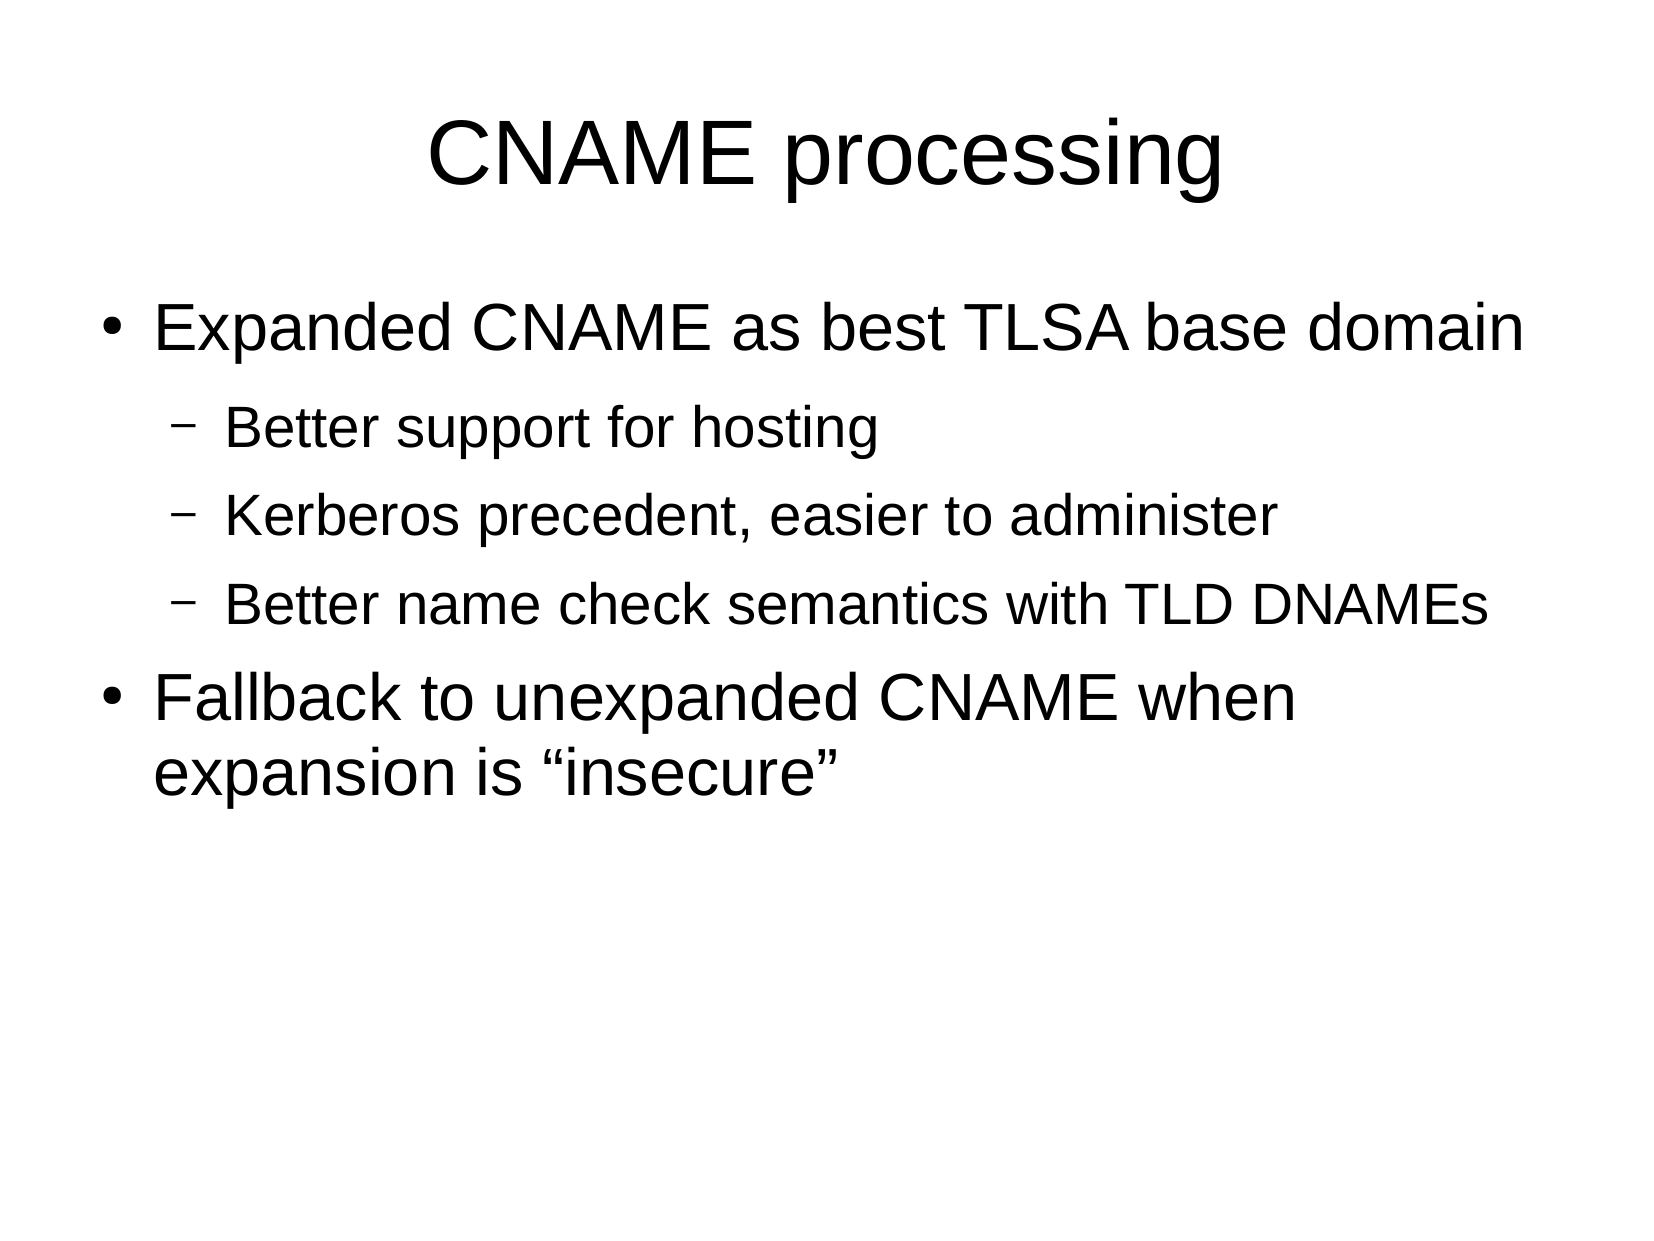

# CNAME processing
Expanded CNAME as best TLSA base domain
Better support for hosting
Kerberos precedent, easier to administer
Better name check semantics with TLD DNAMEs
Fallback to unexpanded CNAME when expansion is “insecure”